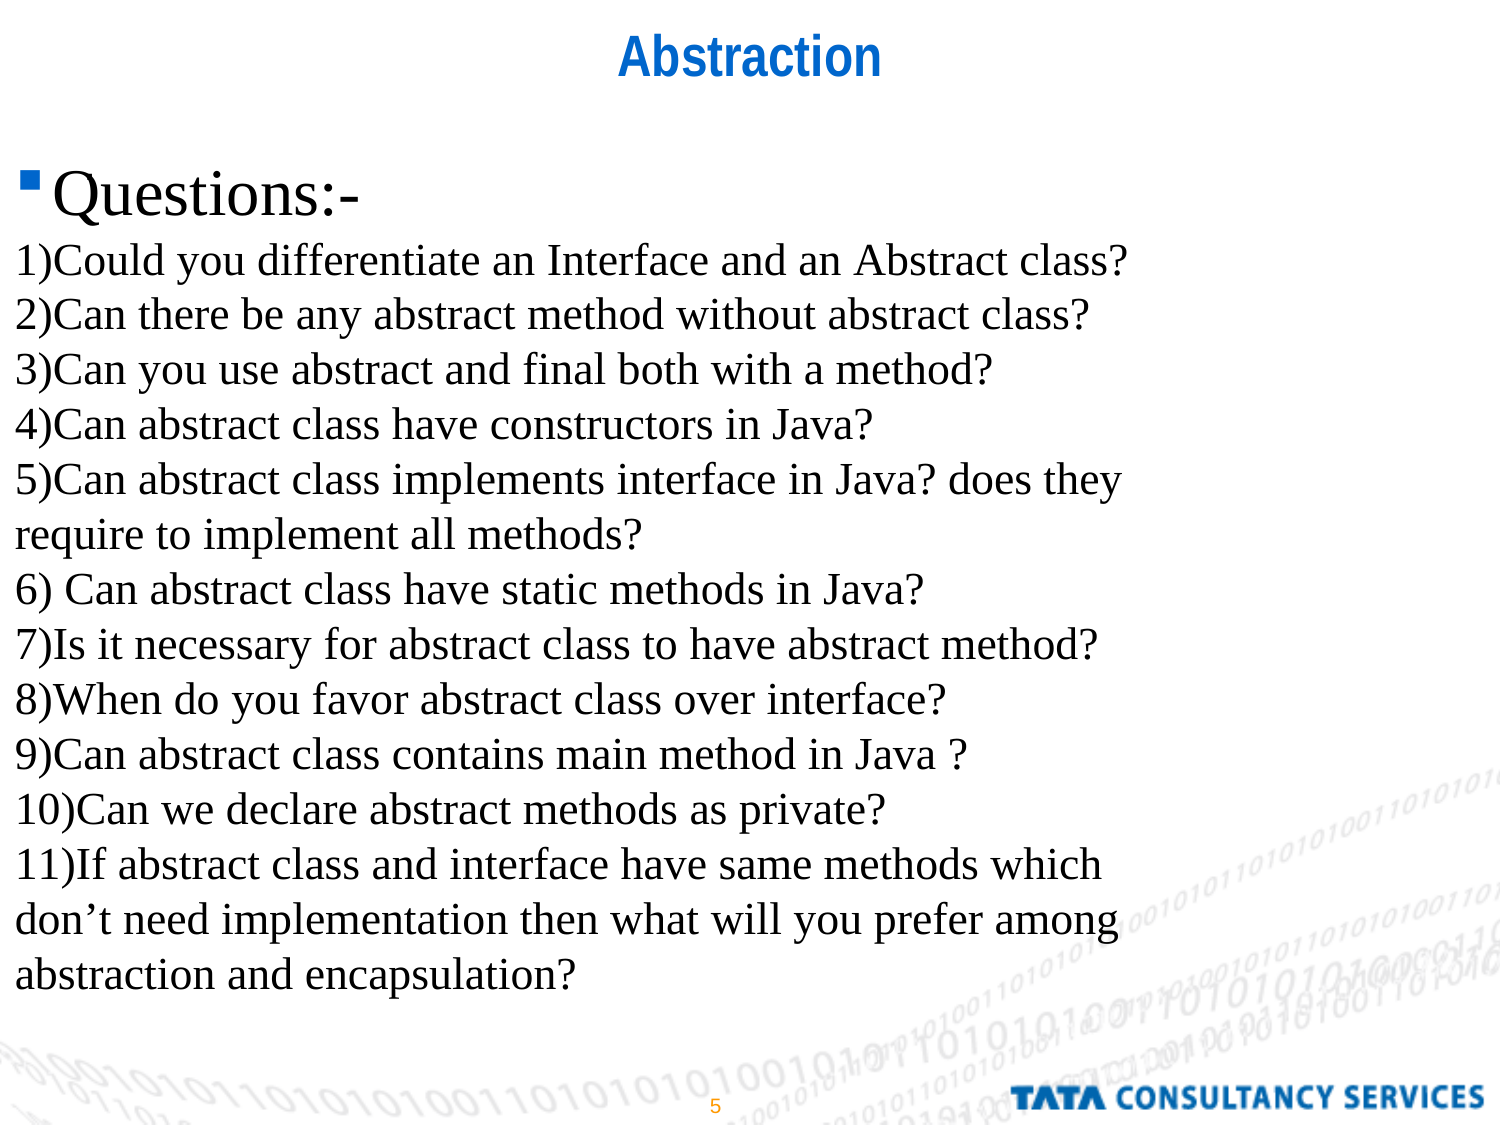

# Abstraction
.
Questions:-
1)Could you differentiate an Interface and an Abstract class?
2)Can there be any abstract method without abstract class?
3)Can you use abstract and final both with a method?
4)Can abstract class have constructors in Java?
5)Can abstract class implements interface in Java? does they require to implement all methods?
6) Can abstract class have static methods in Java?
7)Is it necessary for abstract class to have abstract method?
8)When do you favor abstract class over interface?
9)Can abstract class contains main method in Java ?
10)Can we declare abstract methods as private?
11)If abstract class and interface have same methods which don’t need implementation then what will you prefer among abstraction and encapsulation?